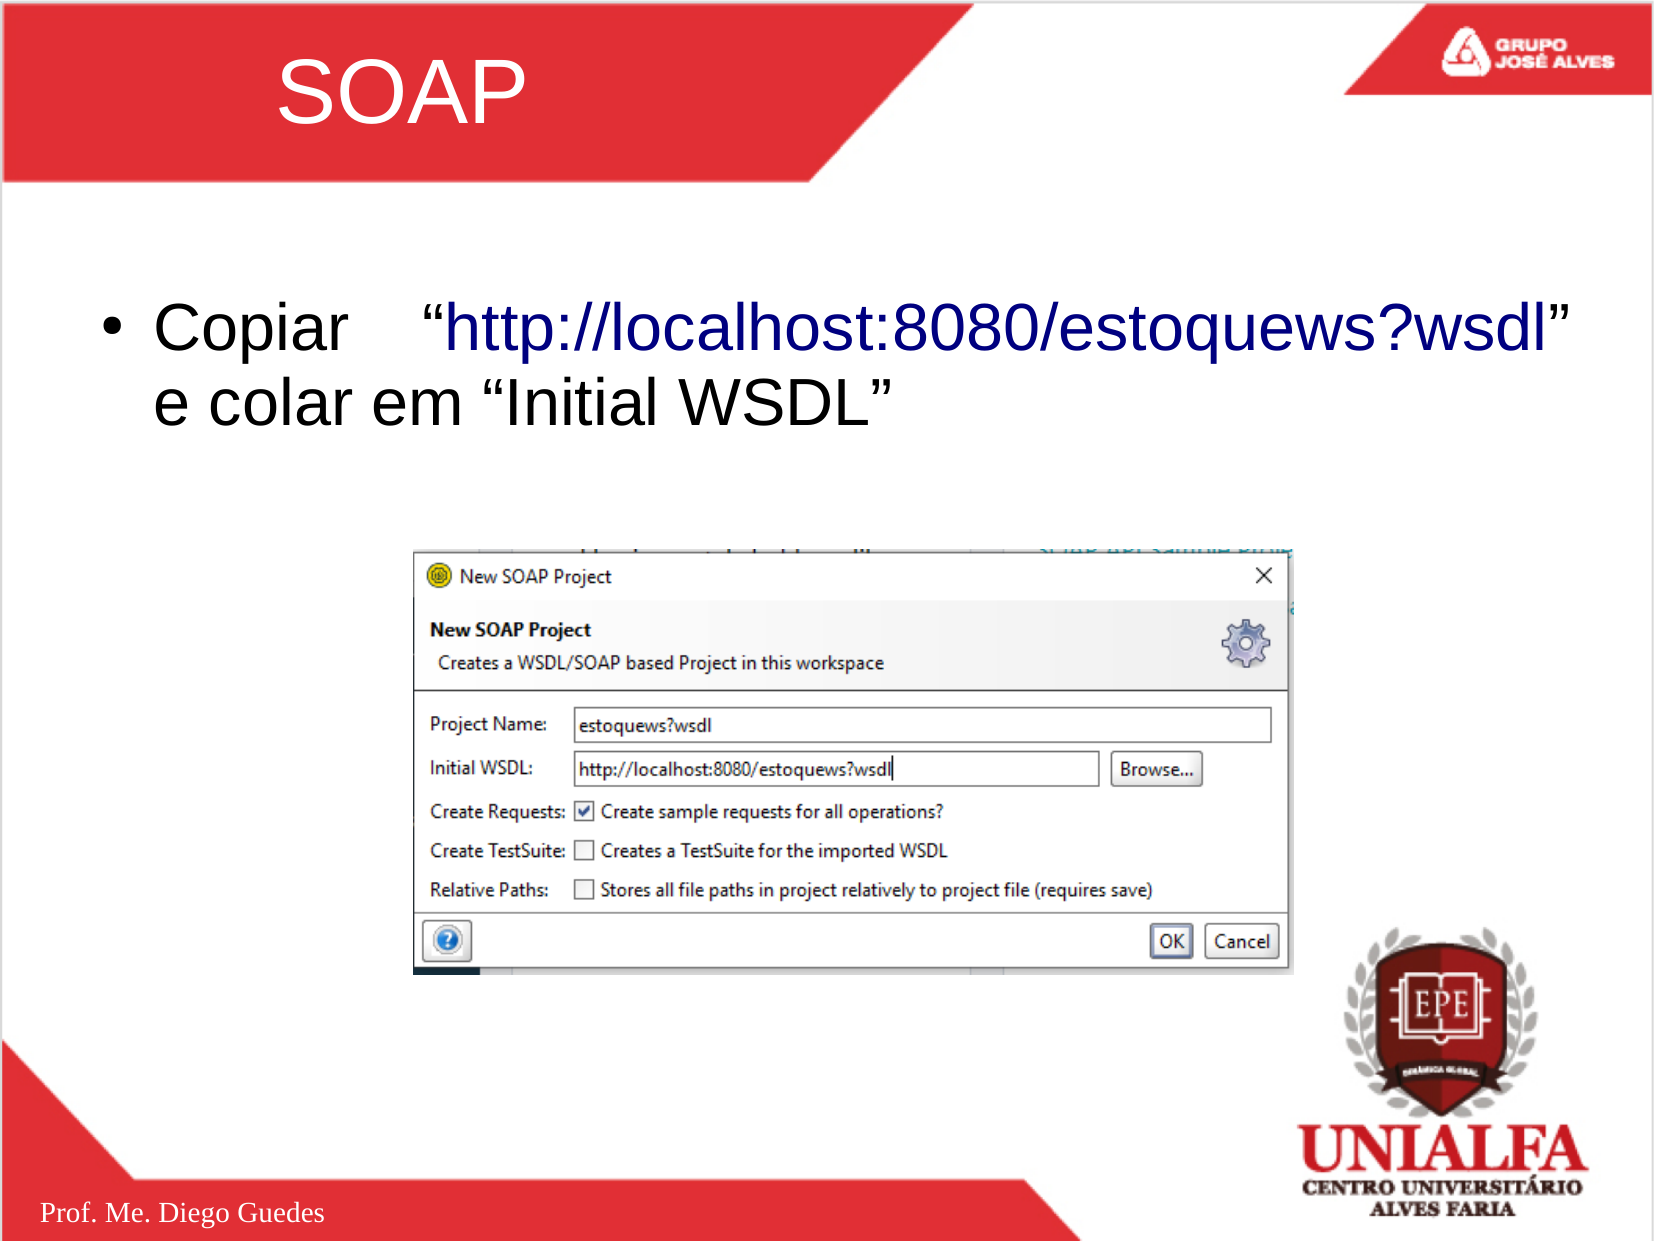

# SOAP
Copiar “http://localhost:8080/estoquews?wsdl” e colar em “Initial WSDL”